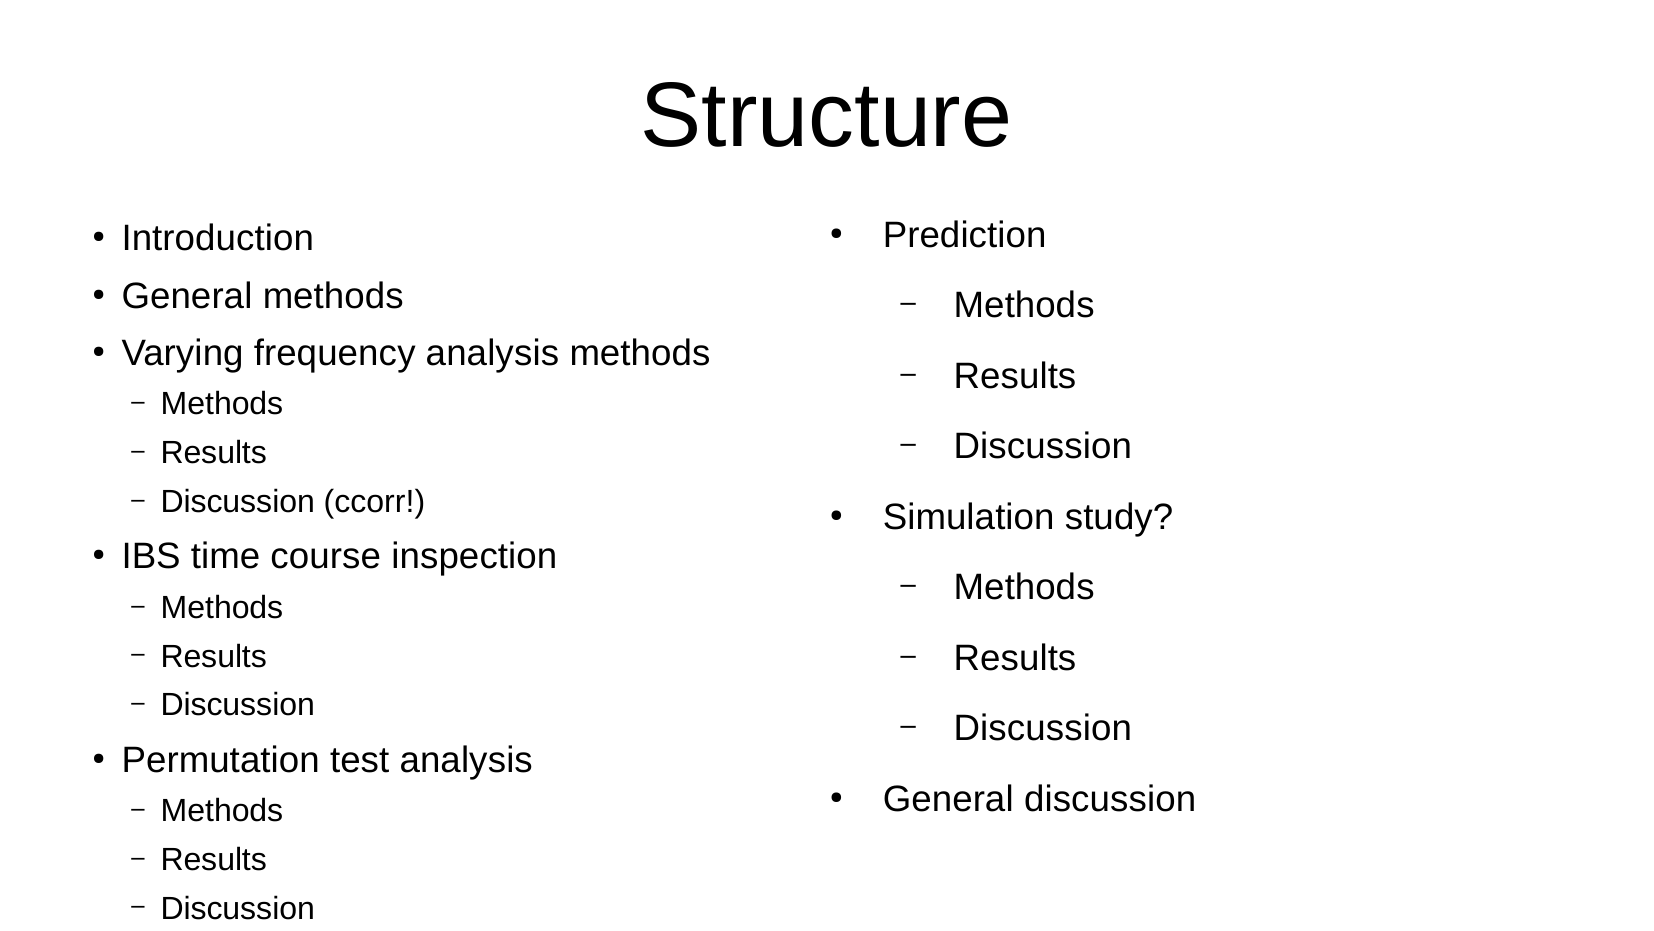

# Structure
Prediction
Methods
Results
Discussion
Simulation study?
Methods
Results
Discussion
General discussion
Introduction
General methods
Varying frequency analysis methods
Methods
Results
Discussion (ccorr!)
IBS time course inspection
Methods
Results
Discussion
Permutation test analysis
Methods
Results
Discussion